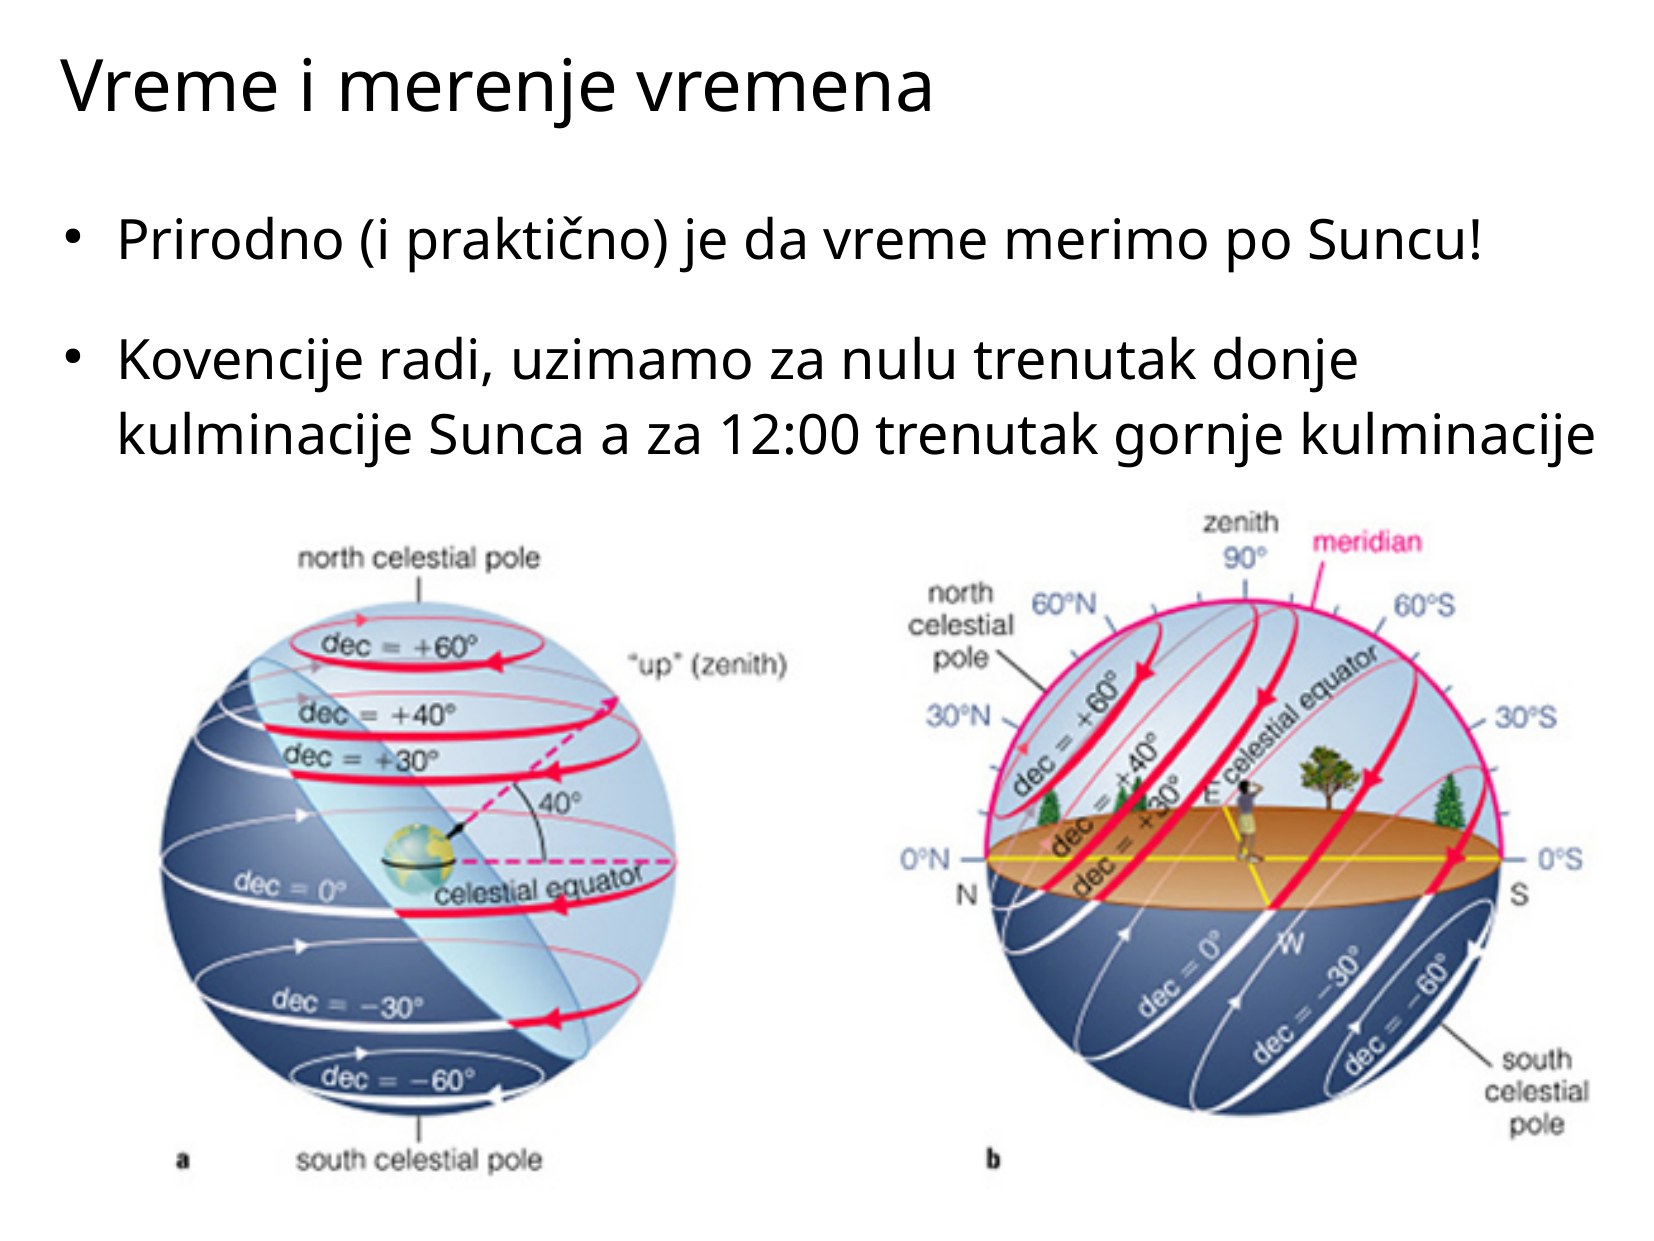

# Vreme i merenje vremena
Prirodno (i praktično) je da vreme merimo po Suncu!
Kovencije radi, uzimamo za nulu trenutak donje kulminacije Sunca a za 12:00 trenutak gornje kulminacije Sunca!